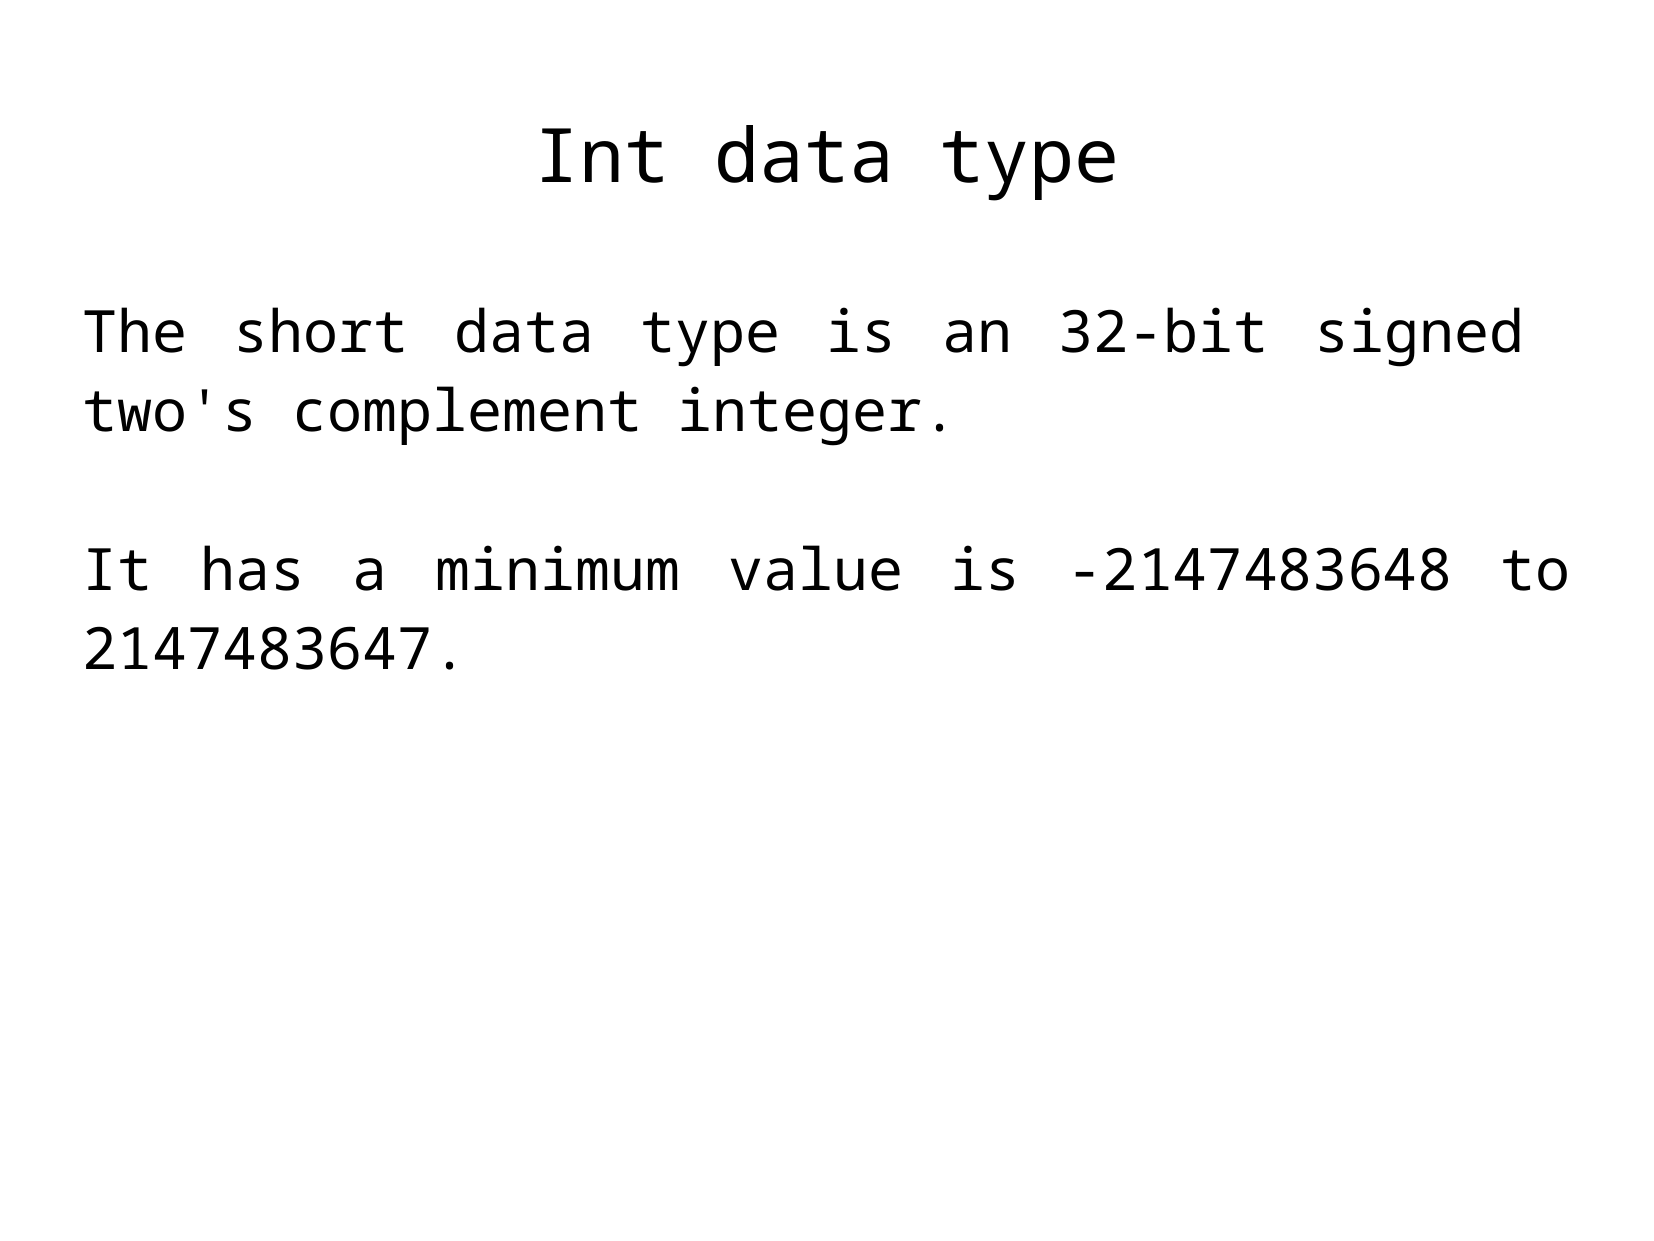

# Int data type
The short data type is an 32-bit signed two's complement integer.
It has a minimum value is -2147483648 to 2147483647.